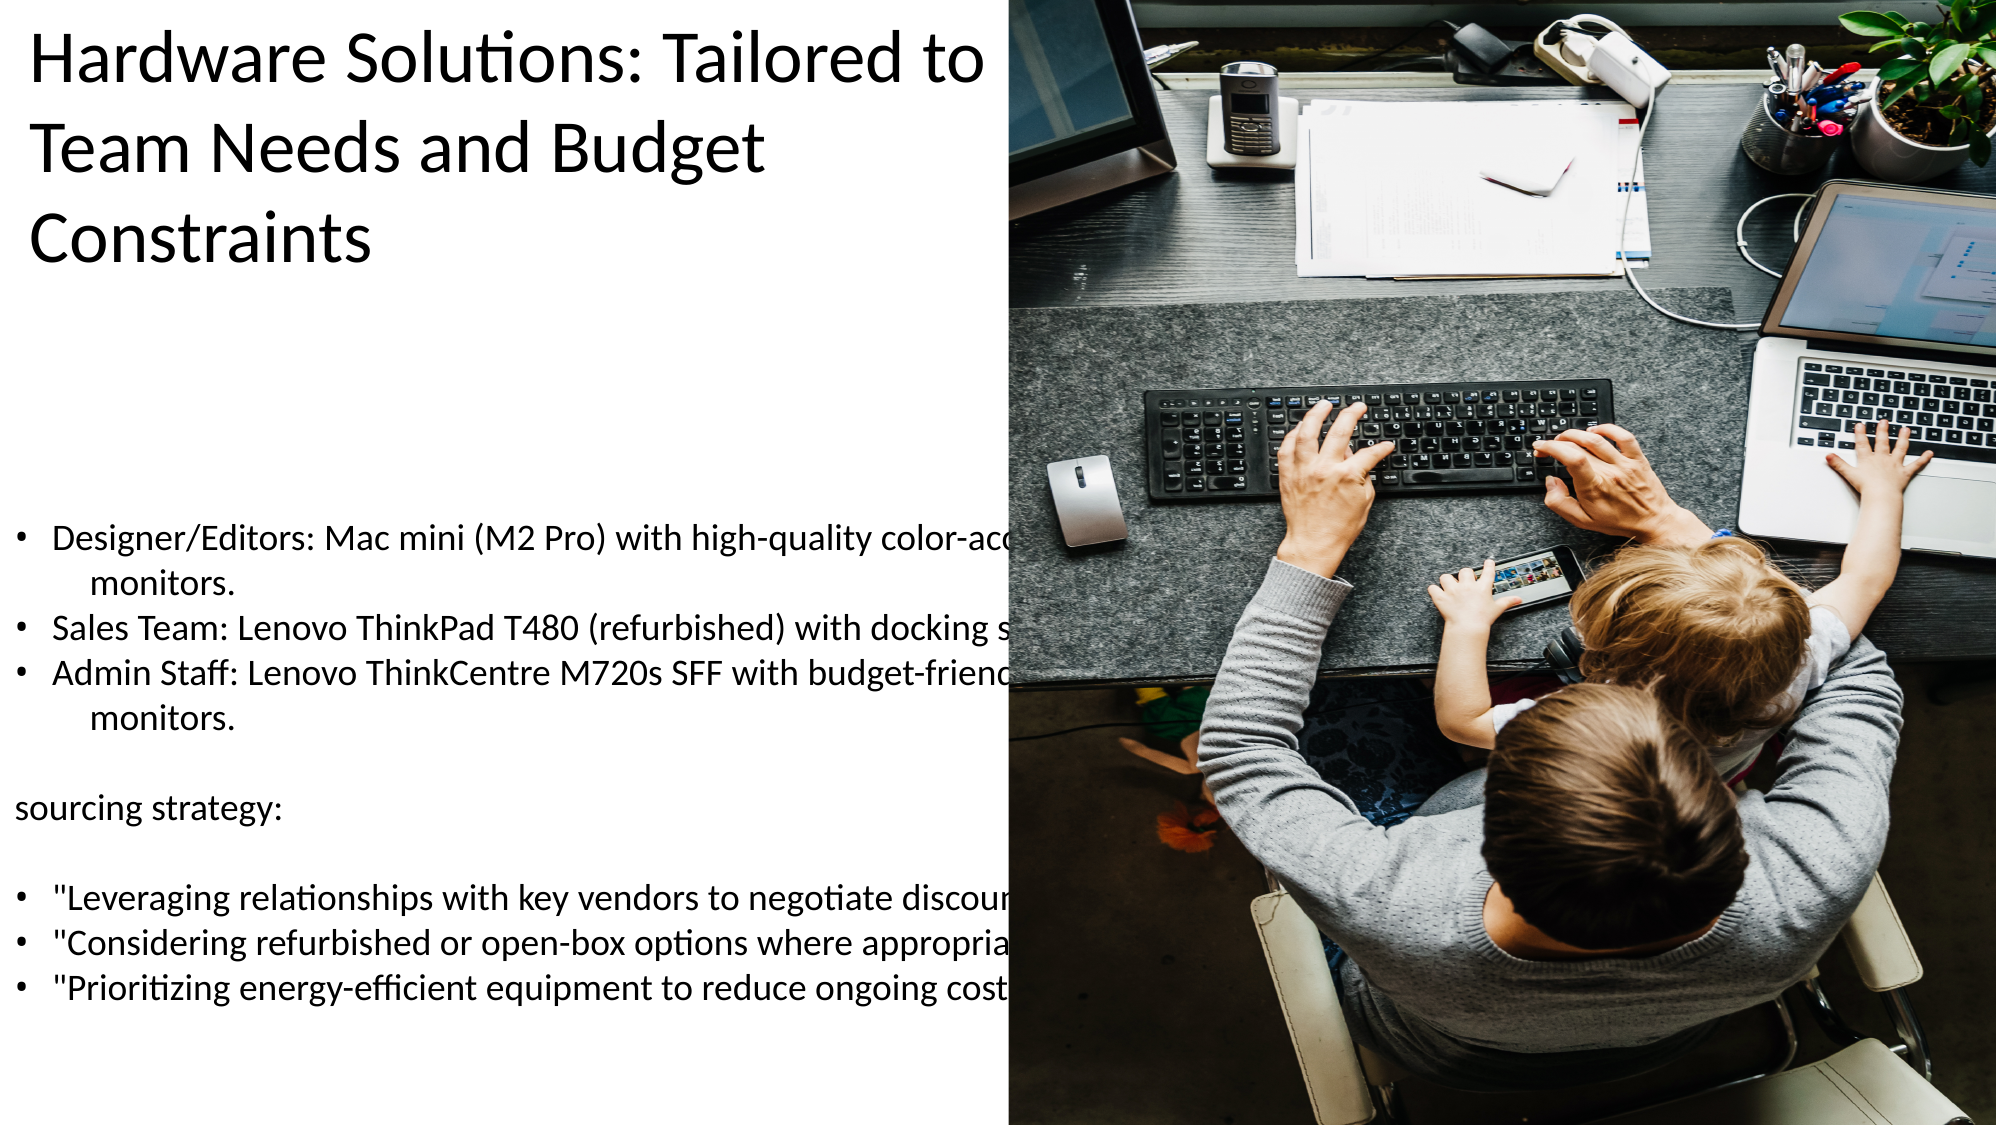

Hardware Solutions: Tailored to Team Needs and Budget Constraints
Designer/Editors: Mac mini (M2 Pro) with high-quality color-accurate monitors.
Sales Team: Lenovo ThinkPad T480 (refurbished) with docking stations.
Admin Staff: Lenovo ThinkCentre M720s SFF with budget-friendly monitors.
sourcing strategy:
"Leveraging relationships with key vendors to negotiate discounts."
"Considering refurbished or open-box options where appropriate."
"Prioritizing energy-efficient equipment to reduce ongoing costs."